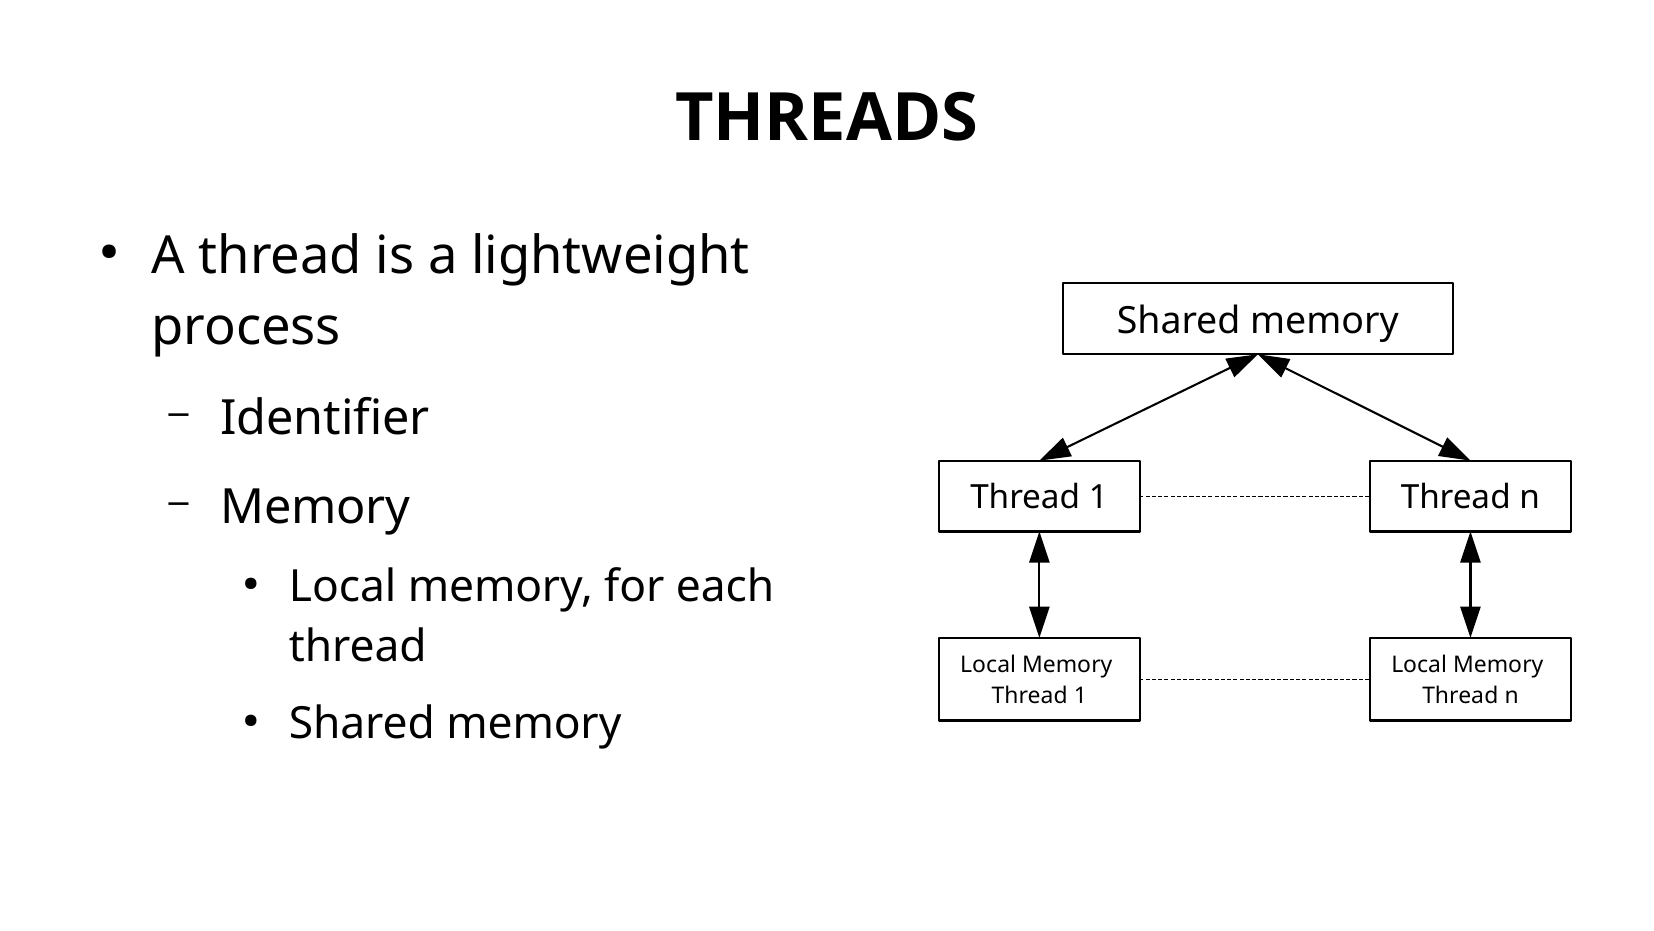

# THREADS
A thread is a lightweight process
Identifier
Memory
Local memory, for each thread
Shared memory
Shared memory
Thread 1
Thread n
Local Memory
Thread 1
Local Memory
Thread n